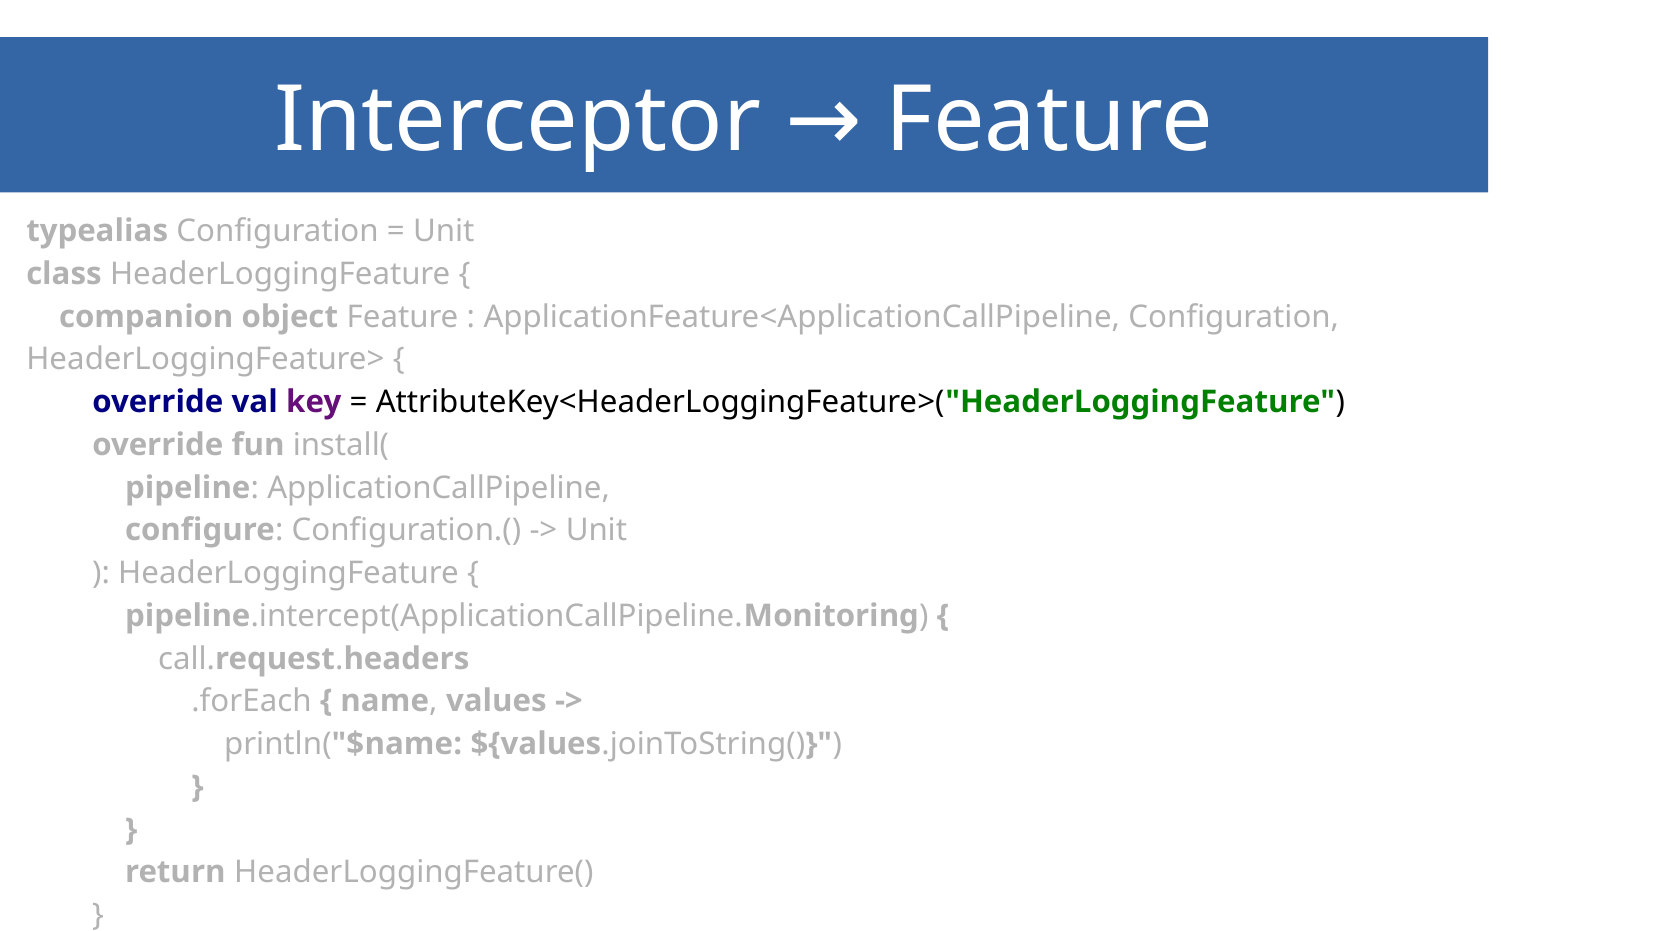

# Interceptor → Feature
typealias Configuration = Unit
class HeaderLoggingFeature {
 companion object Feature : ApplicationFeature<ApplicationCallPipeline, Configuration, HeaderLoggingFeature> {
 override val key = AttributeKey<HeaderLoggingFeature>("HeaderLoggingFeature")
 override fun install(
 pipeline: ApplicationCallPipeline,
 configure: Configuration.() -> Unit
 ): HeaderLoggingFeature {
 pipeline.intercept(ApplicationCallPipeline.Monitoring) {
 call.request.headers
 .forEach { name, values ->
 println("$name: ${values.joinToString()}")
 }
 }
 return HeaderLoggingFeature()
 }
 }
}